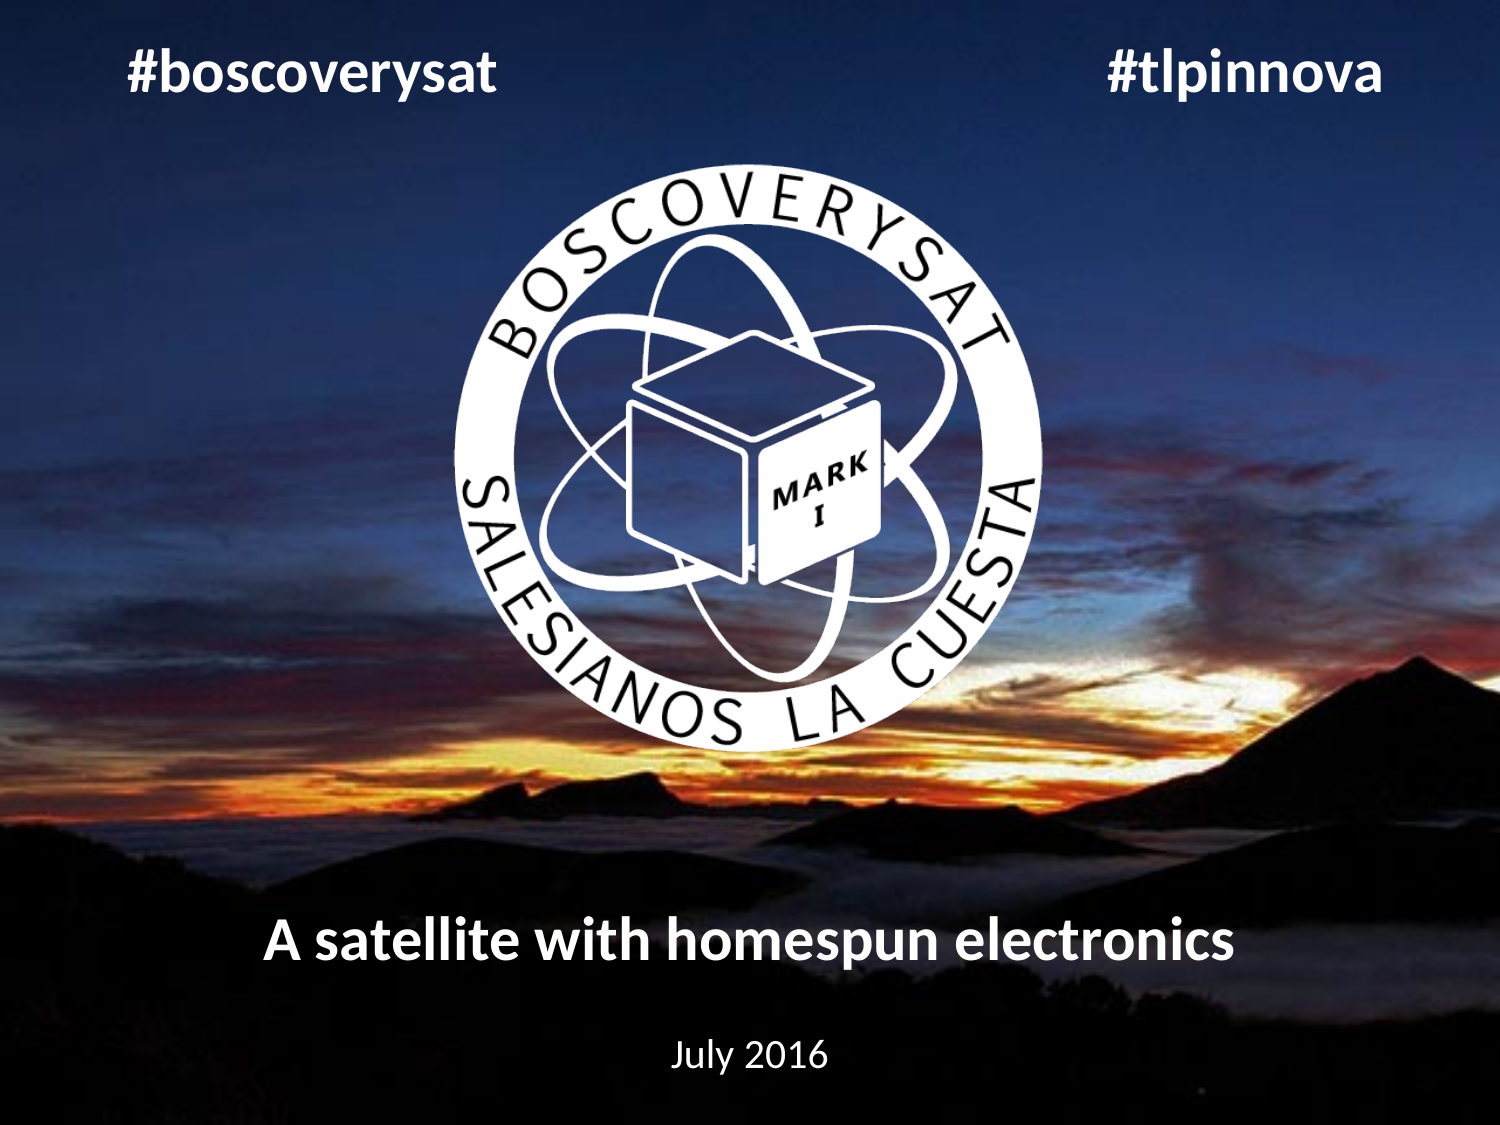

#boscoverysat
#tlpinnova
A satellite with homespun electronics
July 2016